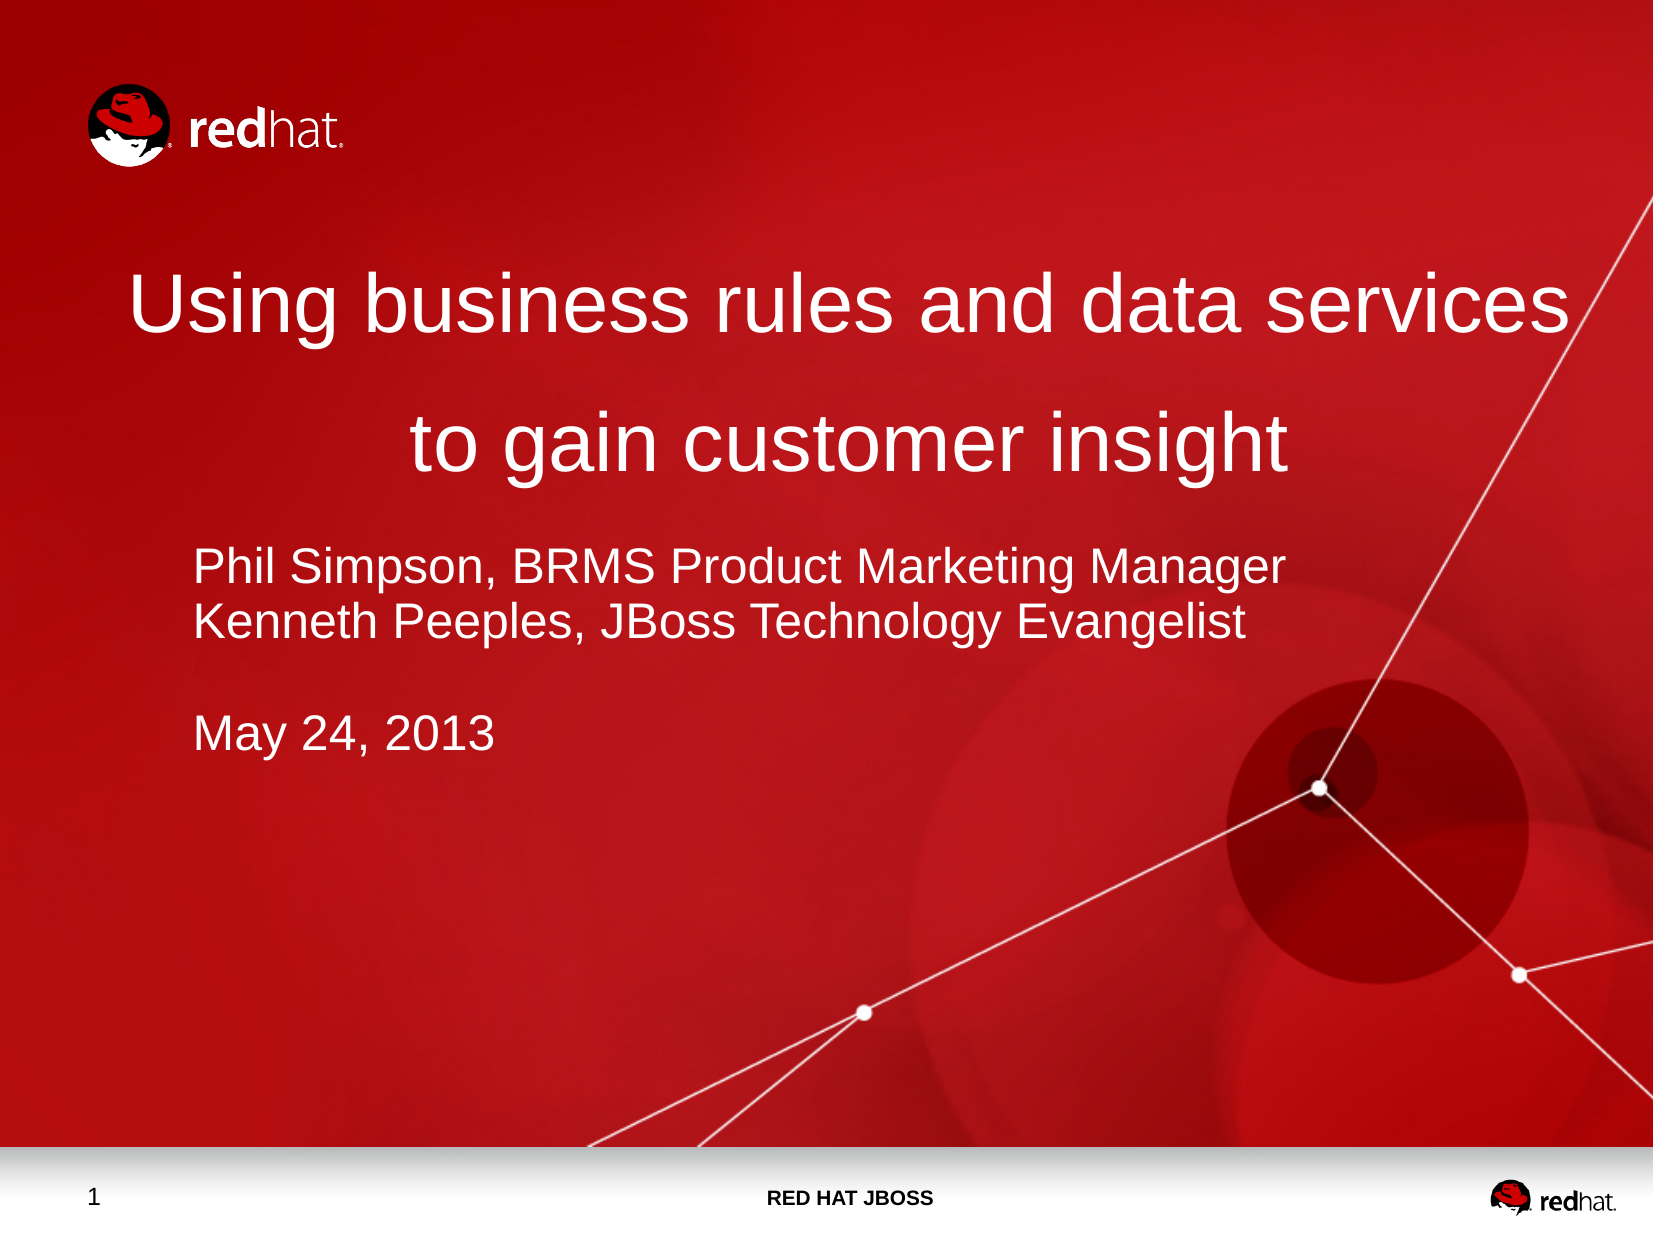

Using business rules and data services
 to gain customer insight
Phil Simpson, BRMS Product Marketing Manager
Kenneth Peeples, JBoss Technology Evangelist
May 24, 2013